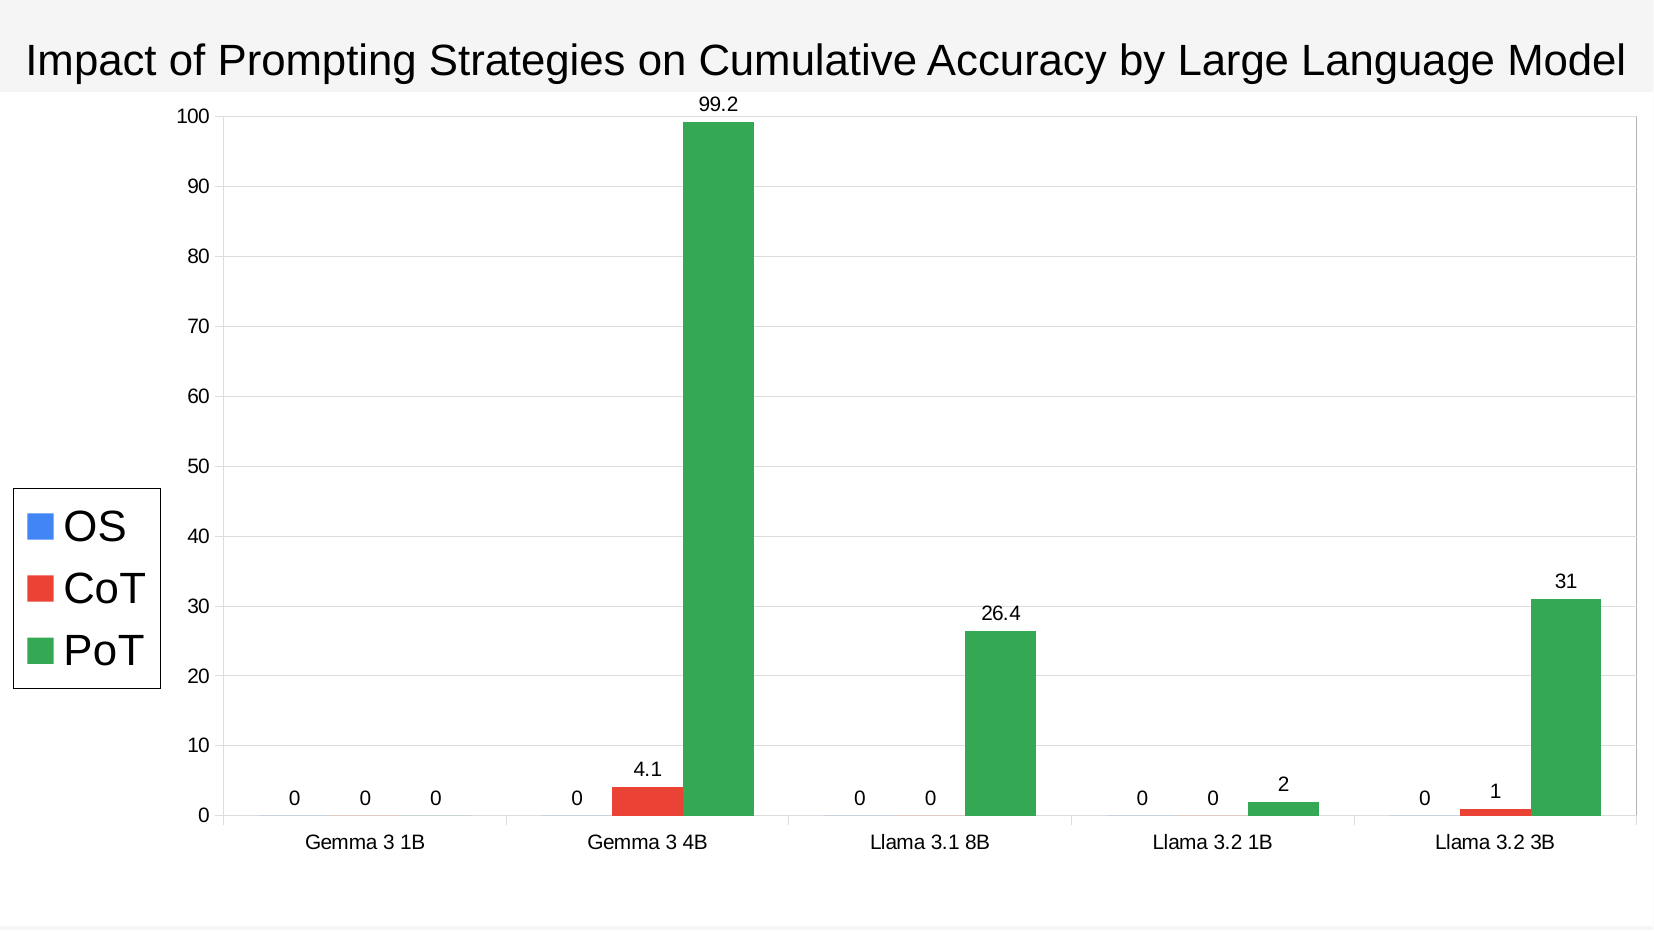

# q103
Impact of Prompting Strategies on Cumulative Accuracy by Large Language Model
### Chart
| Category | OS | CoT | PoT |
|---|---|---|---|
| Gemma 3 1B | 0.0 | 0.0 | 0.0 |
| Gemma 3 4B | 0.0 | 4.1 | 99.2 |
| Llama 3.1 8B | 0.0 | 0.0 | 26.4 |
| Llama 3.2 1B | 0.0 | 0.0 | 2.0 |
| Llama 3.2 3B | 0.0 | 1.0 | 31.0 |